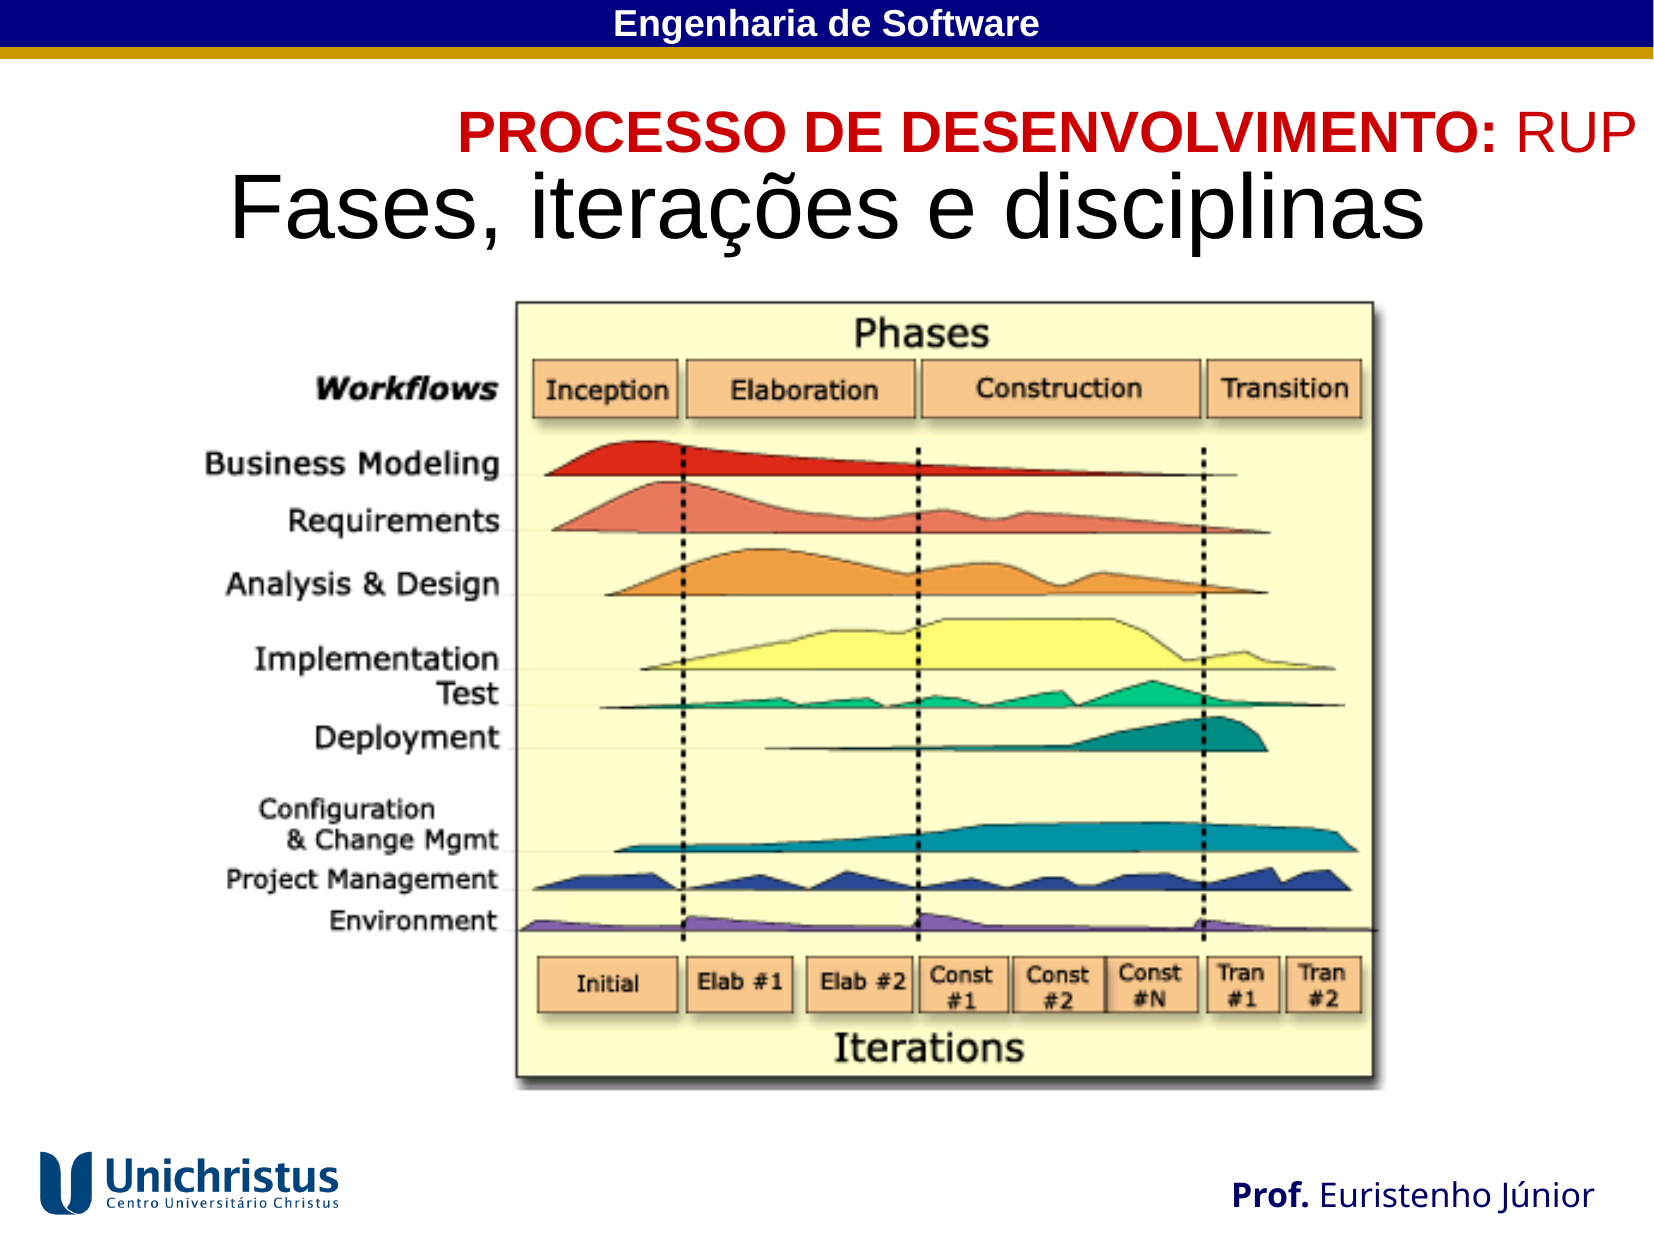

Engenharia de Software
PROCESSO DE DESENVOLVIMENTO: RUP
# Fases, iterações e disciplinas
Prof. Euristenho Júnior